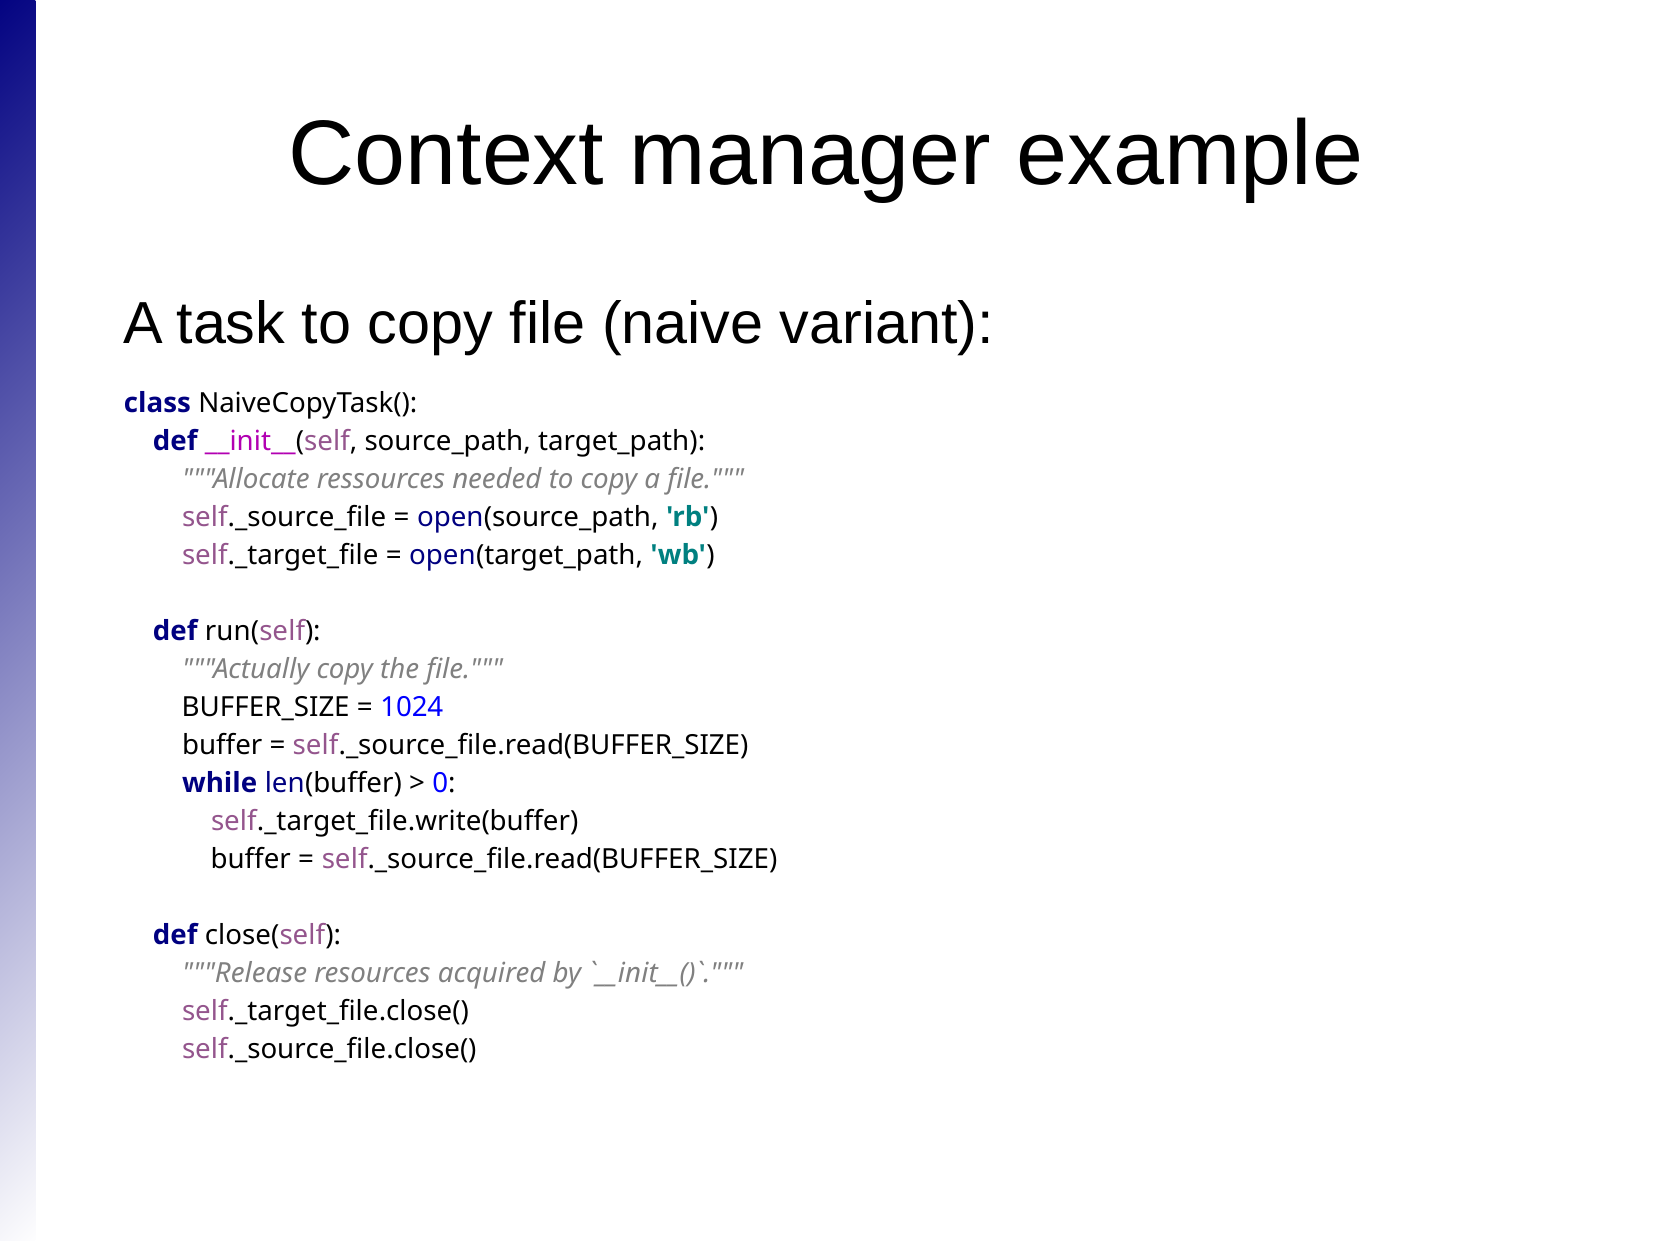

# Context manager example
A task to copy file (naive variant):
class NaiveCopyTask():
 def __init__(self, source_path, target_path):
 """Allocate ressources needed to copy a file."""
 self._source_file = open(source_path, 'rb')
 self._target_file = open(target_path, 'wb')
 def run(self):
 """Actually copy the file."""
 BUFFER_SIZE = 1024
 buffer = self._source_file.read(BUFFER_SIZE)
 while len(buffer) > 0:
 self._target_file.write(buffer)
 buffer = self._source_file.read(BUFFER_SIZE)
 def close(self):
 """Release resources acquired by `__init__()`."""
 self._target_file.close()
 self._source_file.close()